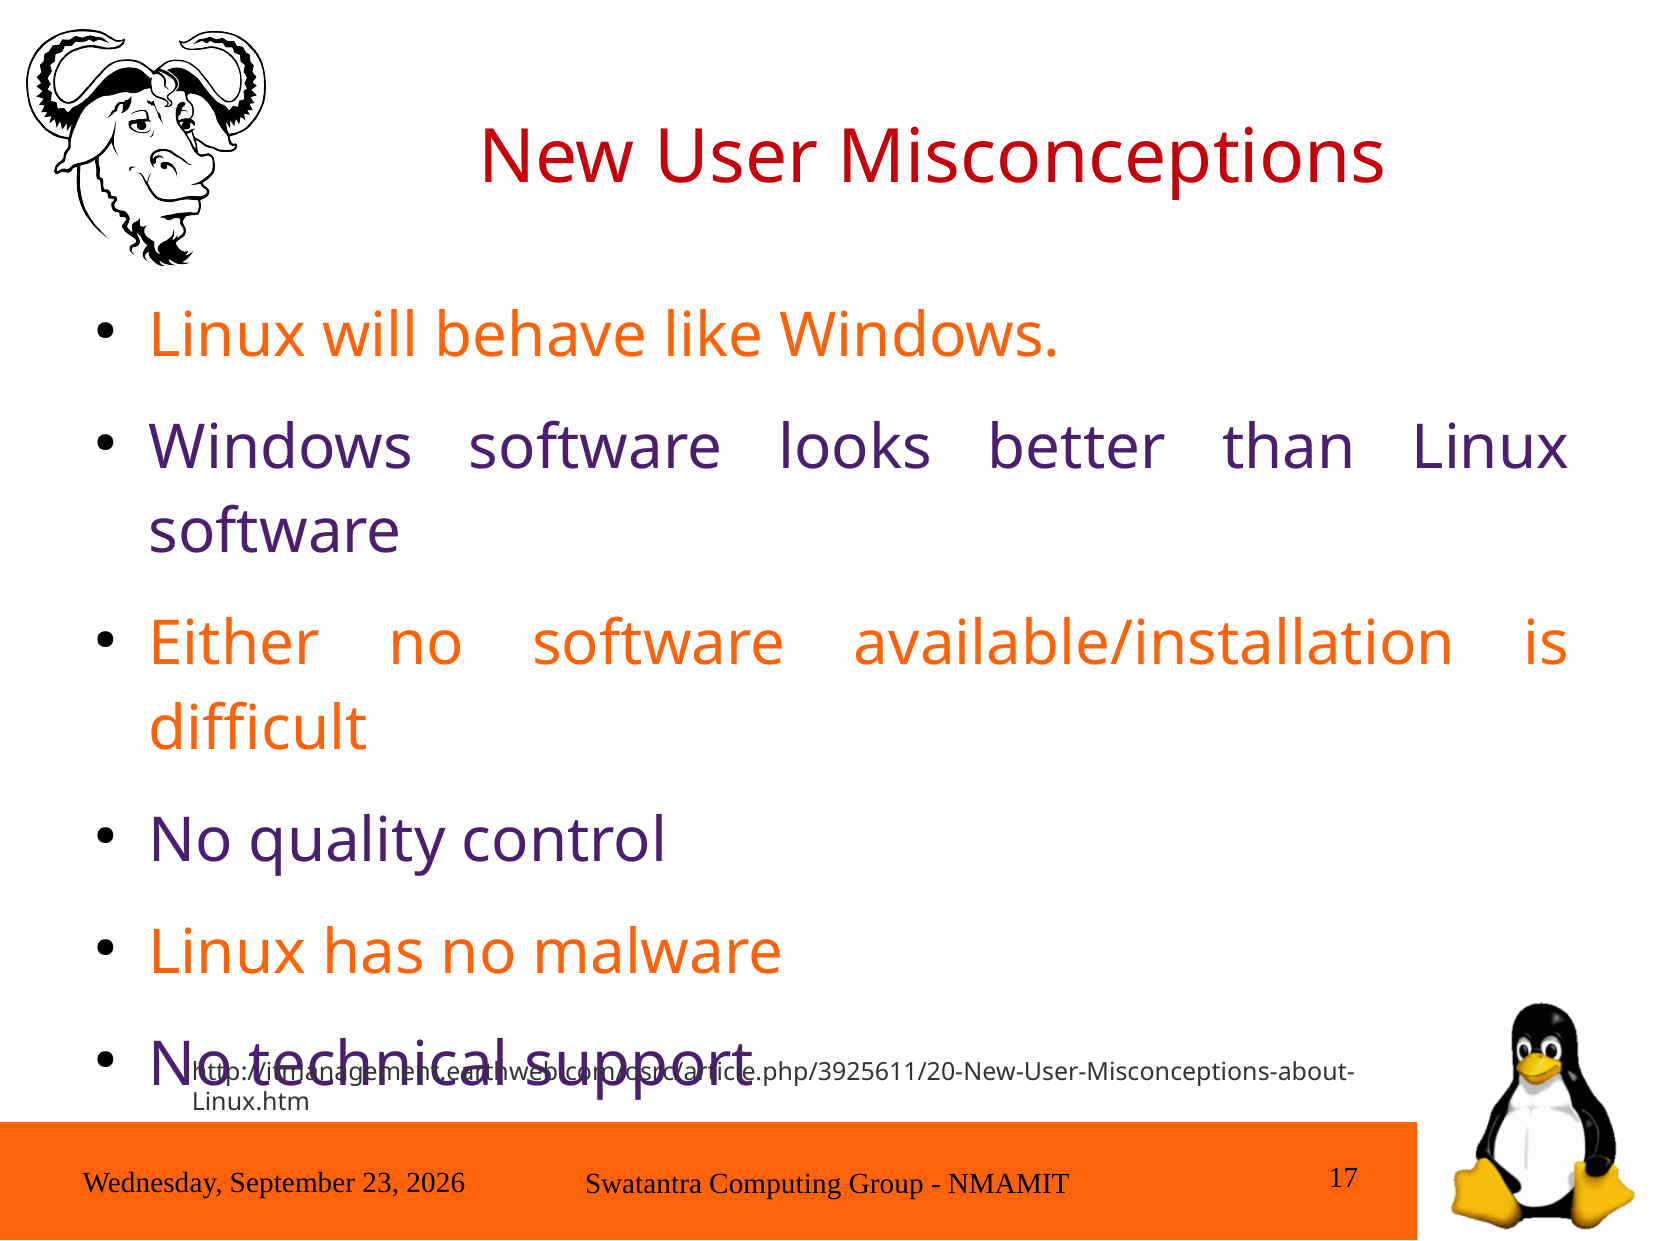

# New User Misconceptions
Linux will behave like Windows.
Windows software looks better than Linux software
Either no software available/installation is difficult
No quality control
Linux has no malware
No technical support
http://itmanagement.earthweb.com/osrc/article.php/3925611/20-New-User-Misconceptions-about-Linux.htm
17
Swatantra Computing Group - NMAMIT